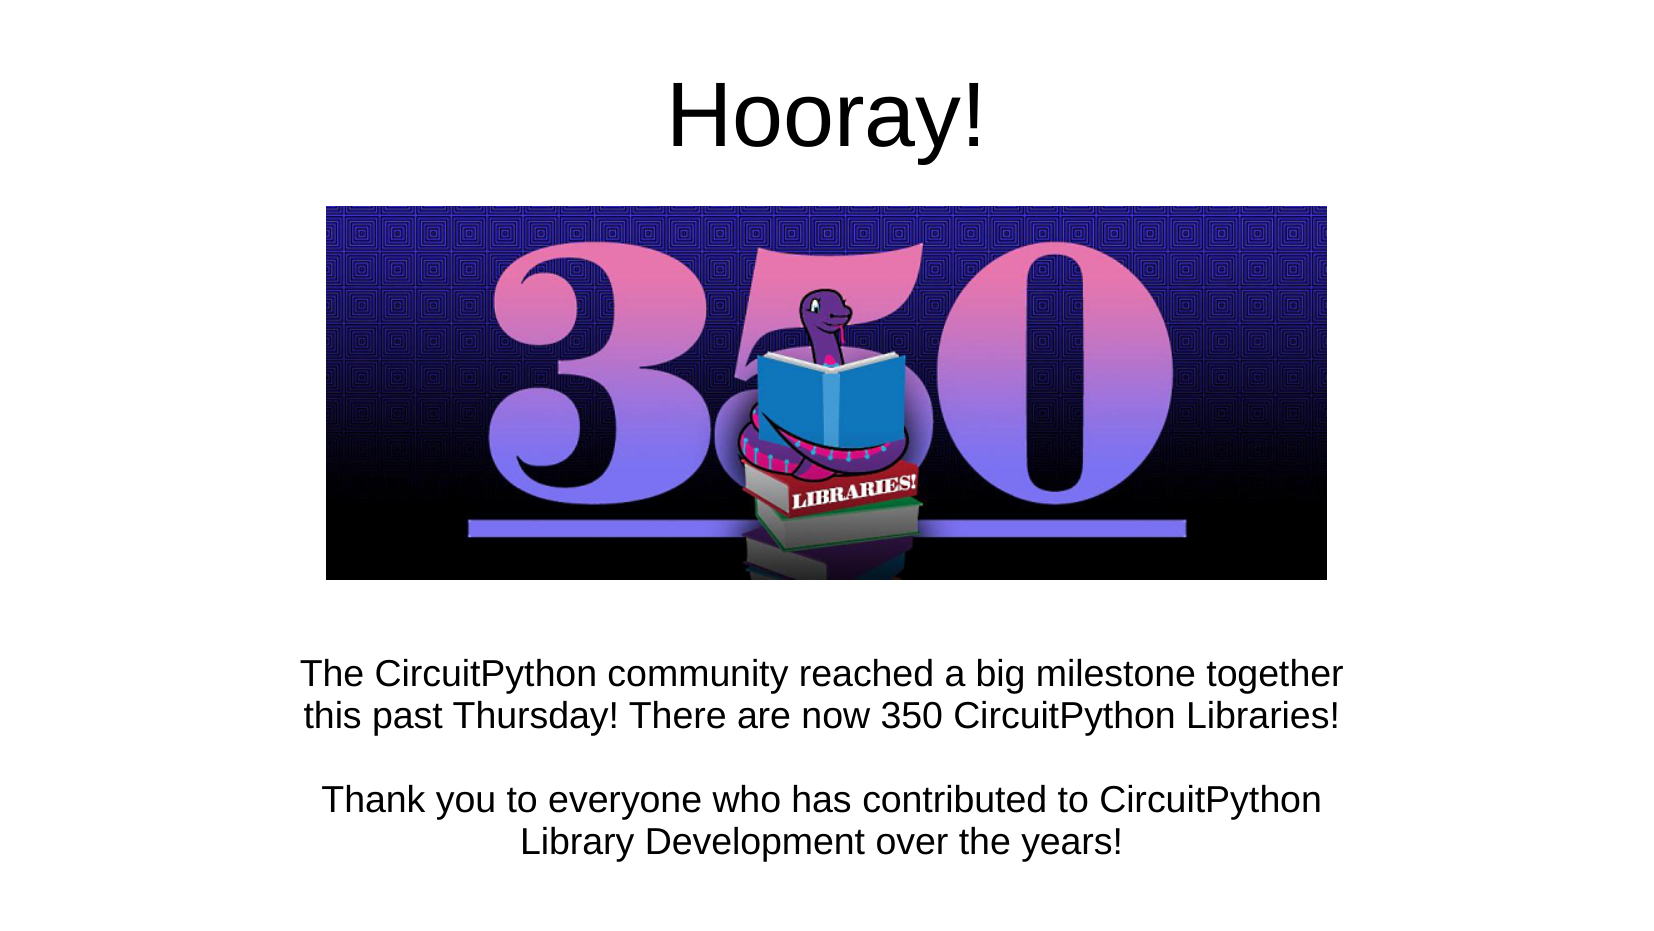

# Hooray!
The CircuitPython community reached a big milestone together this past Thursday! There are now 350 CircuitPython Libraries!
Thank you to everyone who has contributed to CircuitPython Library Development over the years!